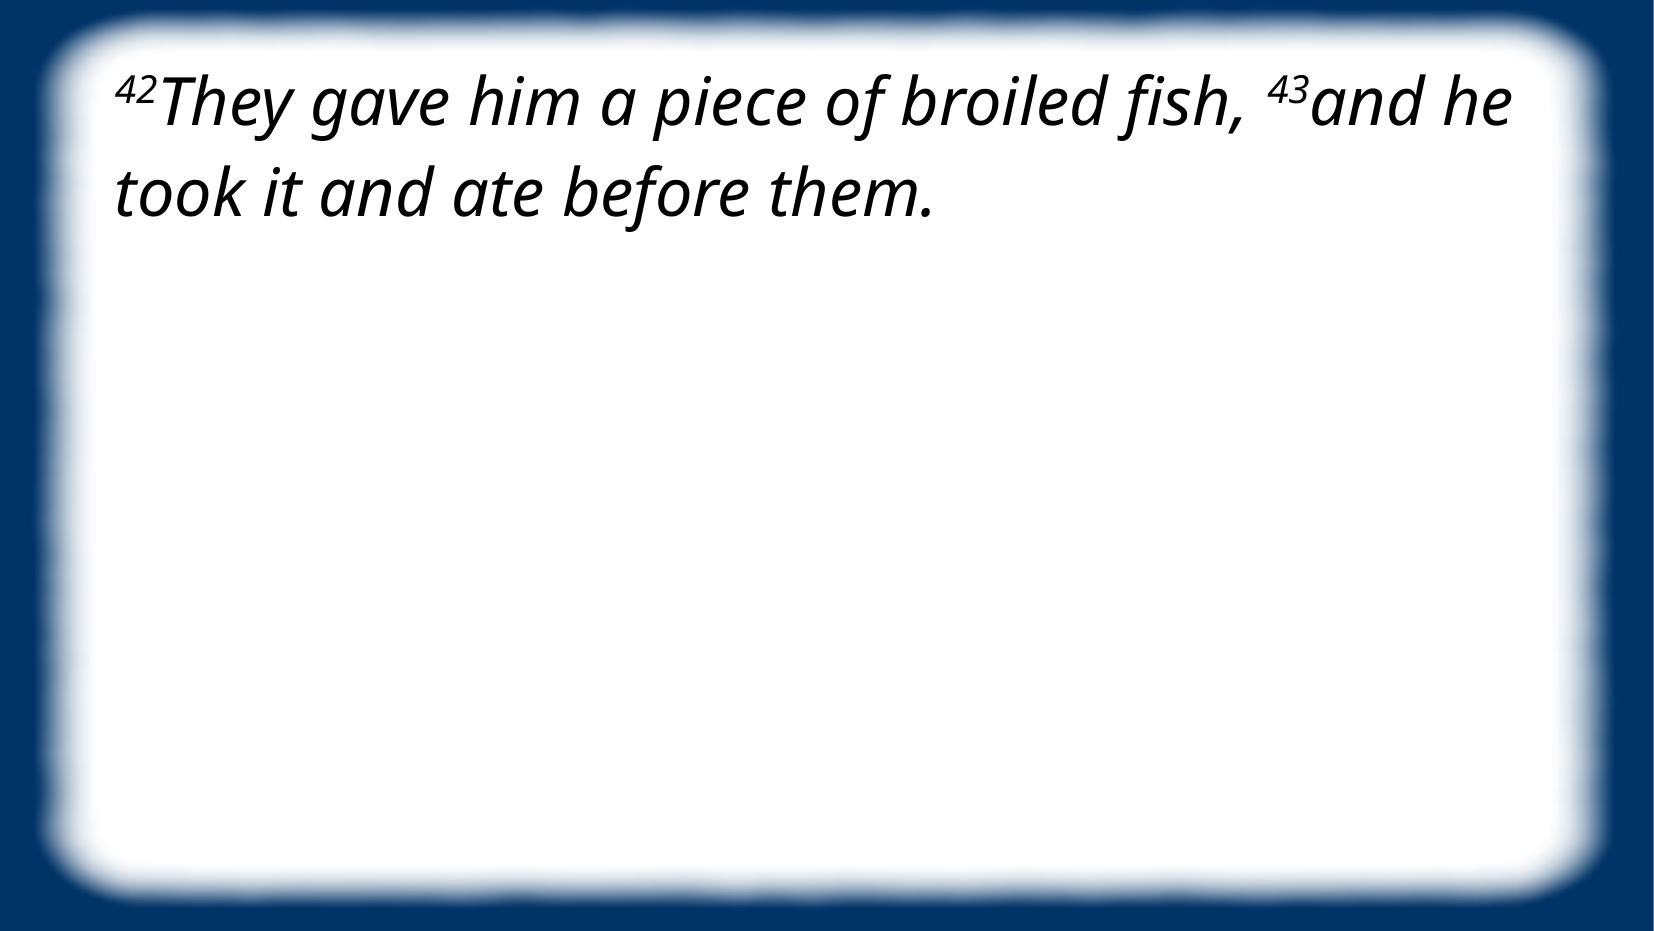

42They gave him a piece of broiled fish, 43and he took it and ate before them.